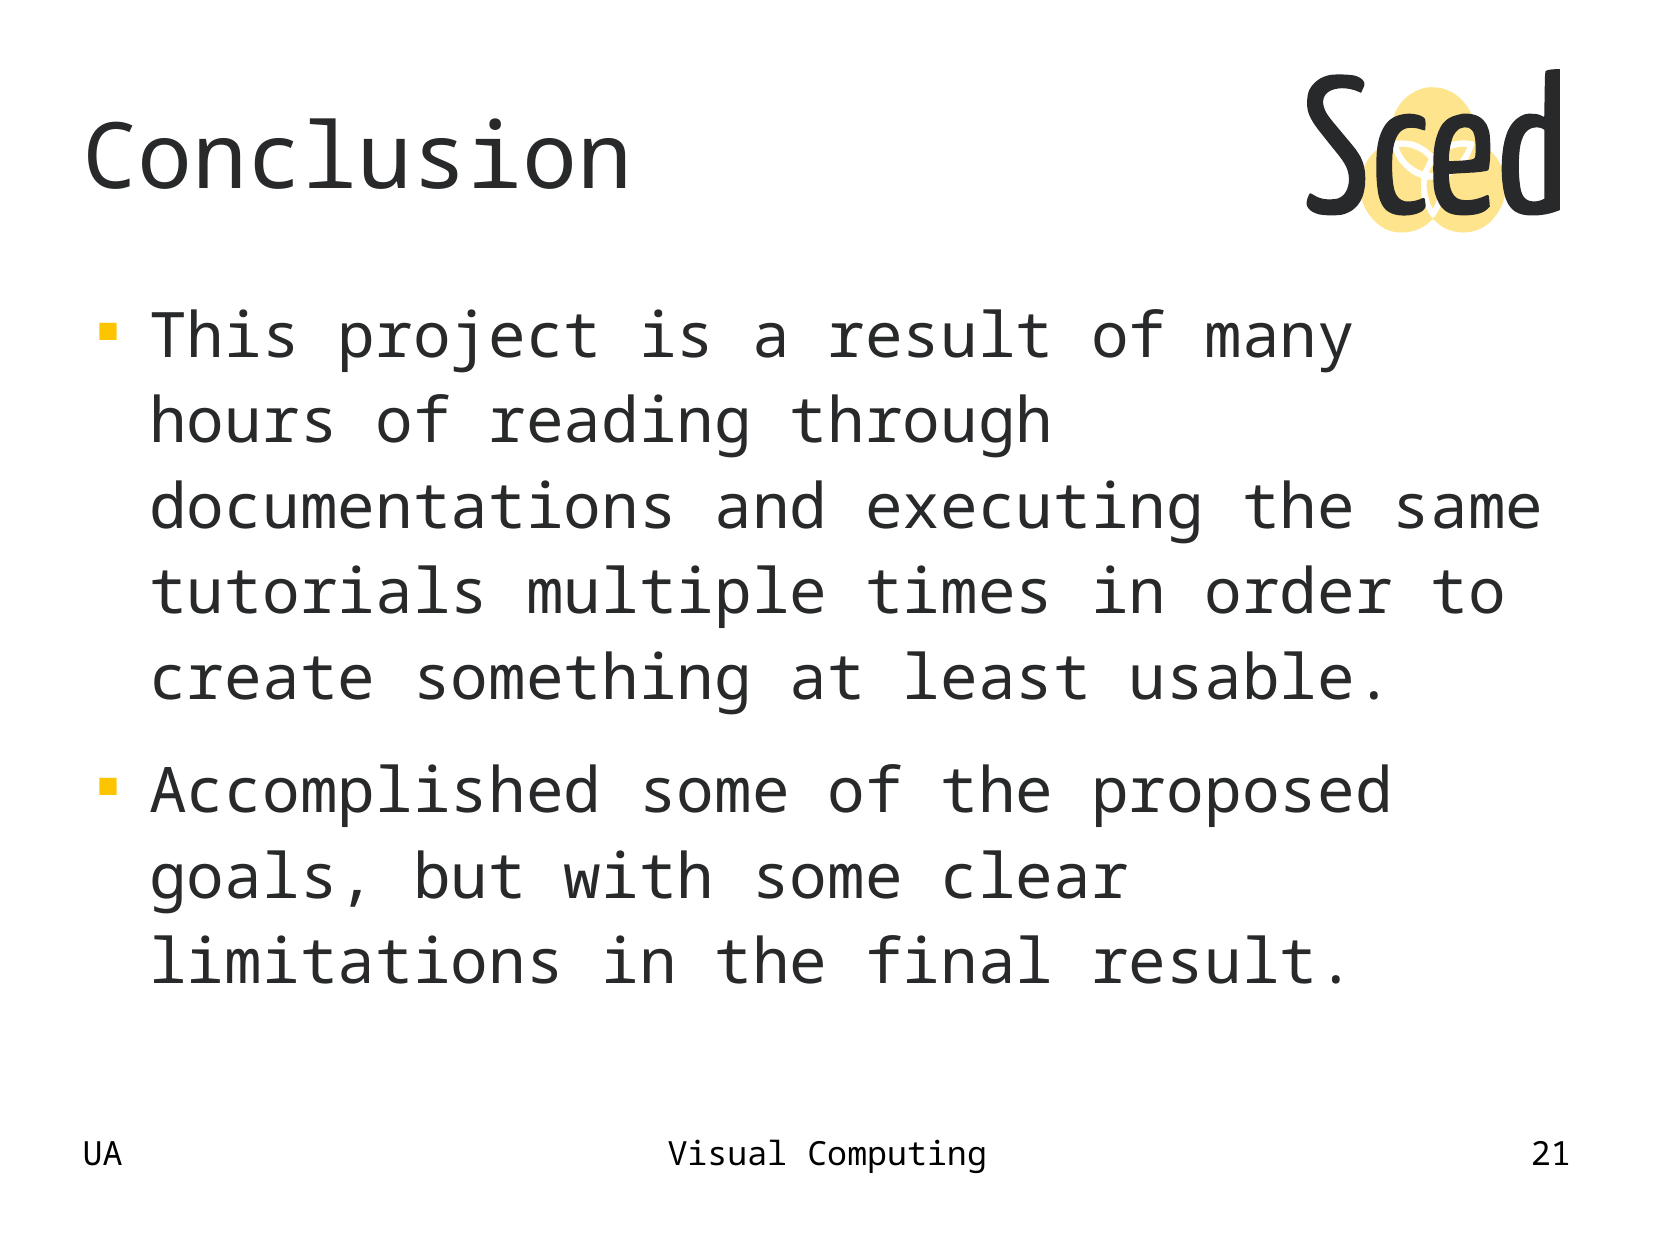

# Conclusion
This project is a result of many hours of reading through documentations and executing the same tutorials multiple times in order to create something at least usable.
Accomplished some of the proposed goals, but with some clear limitations in the final result.
UA
Visual Computing
21